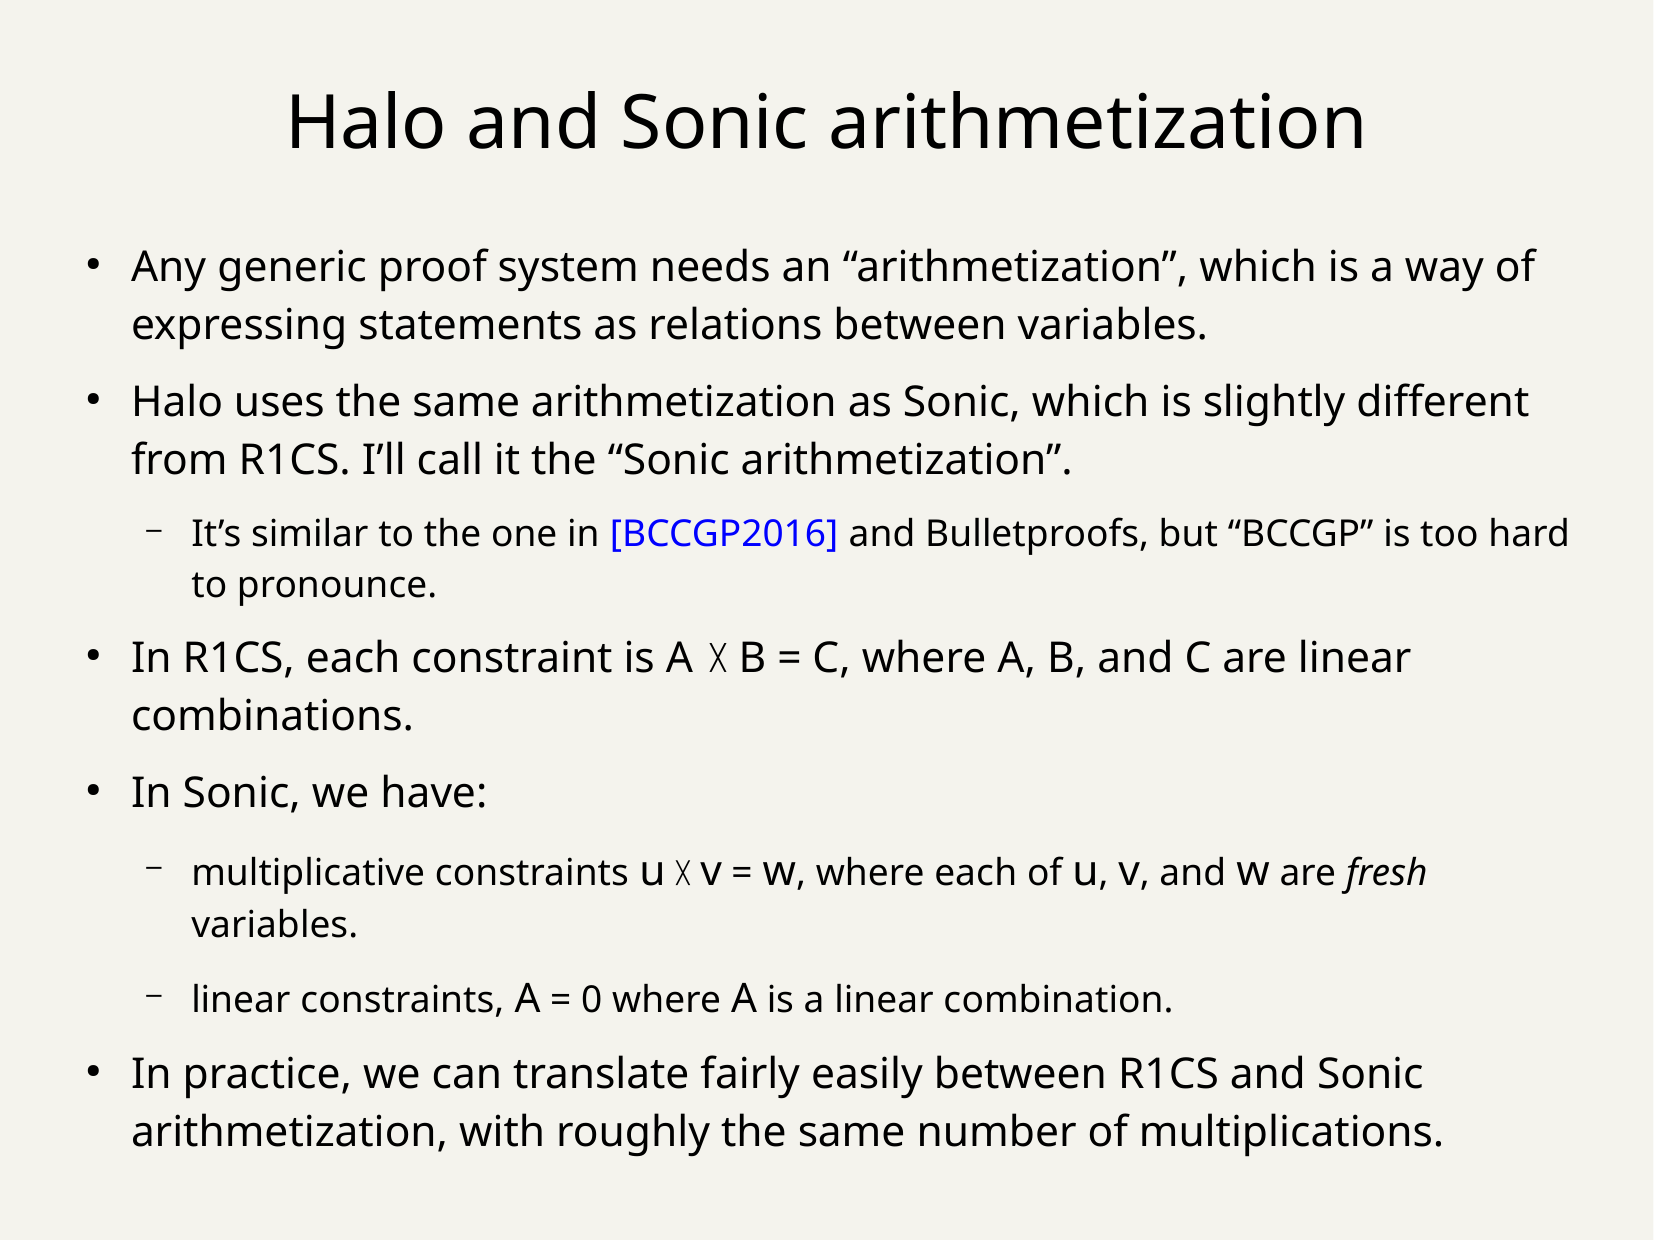

# Halo and Sonic arithmetization
Any generic proof system needs an “arithmetization”, which is a way of expressing statements as relations between variables.
Halo uses the same arithmetization as Sonic, which is slightly different from R1CS. I’ll call it the “Sonic arithmetization”.
It’s similar to the one in [BCCGP2016] and Bulletproofs, but “BCCGP” is too hard to pronounce.
In R1CS, each constraint is A ╳ B = C, where A, B, and C are linear combinations.
In Sonic, we have:
multiplicative constraints u ╳ v = w, where each of u, v, and w are fresh variables.
linear constraints, A = 0 where A is a linear combination.
In practice, we can translate fairly easily between R1CS and Sonic arithmetization, with roughly the same number of multiplications.